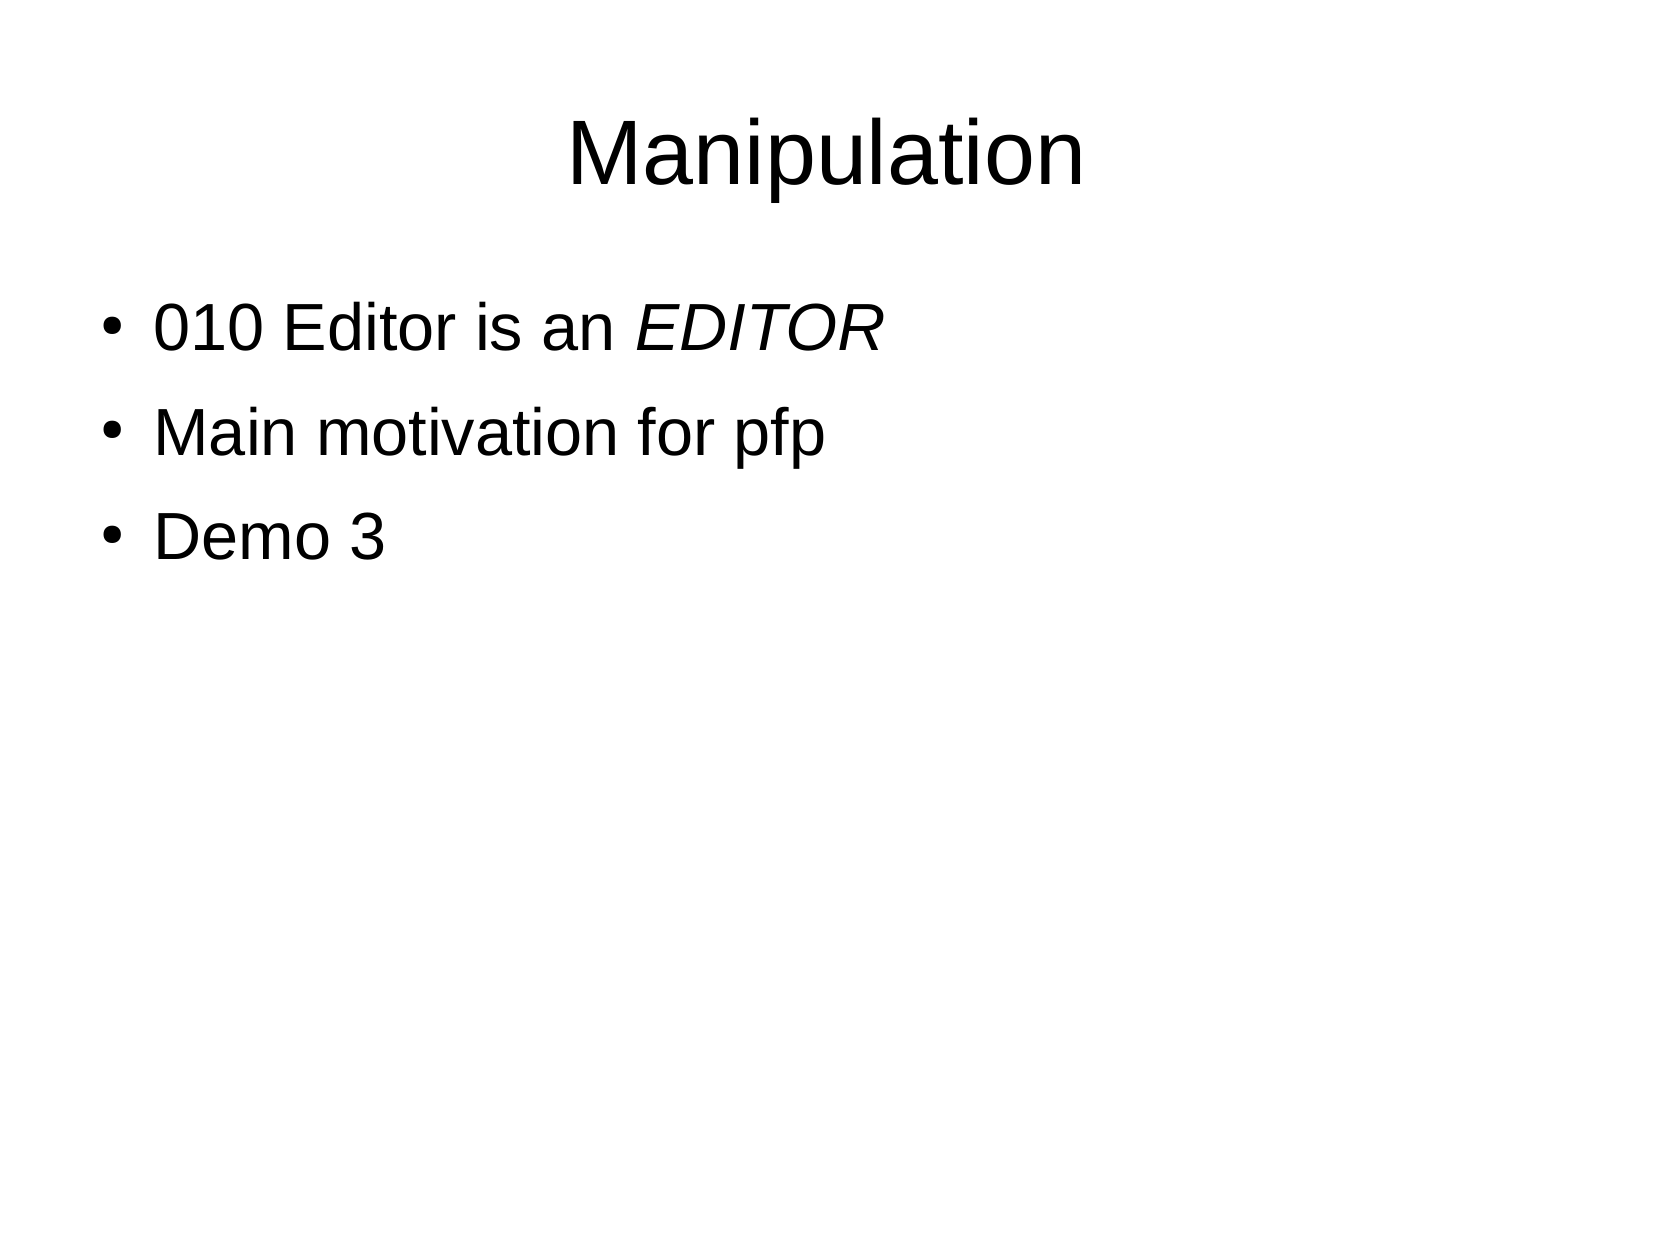

Manipulation
# 010 Editor is an EDITOR
Main motivation for pfp
Demo 3